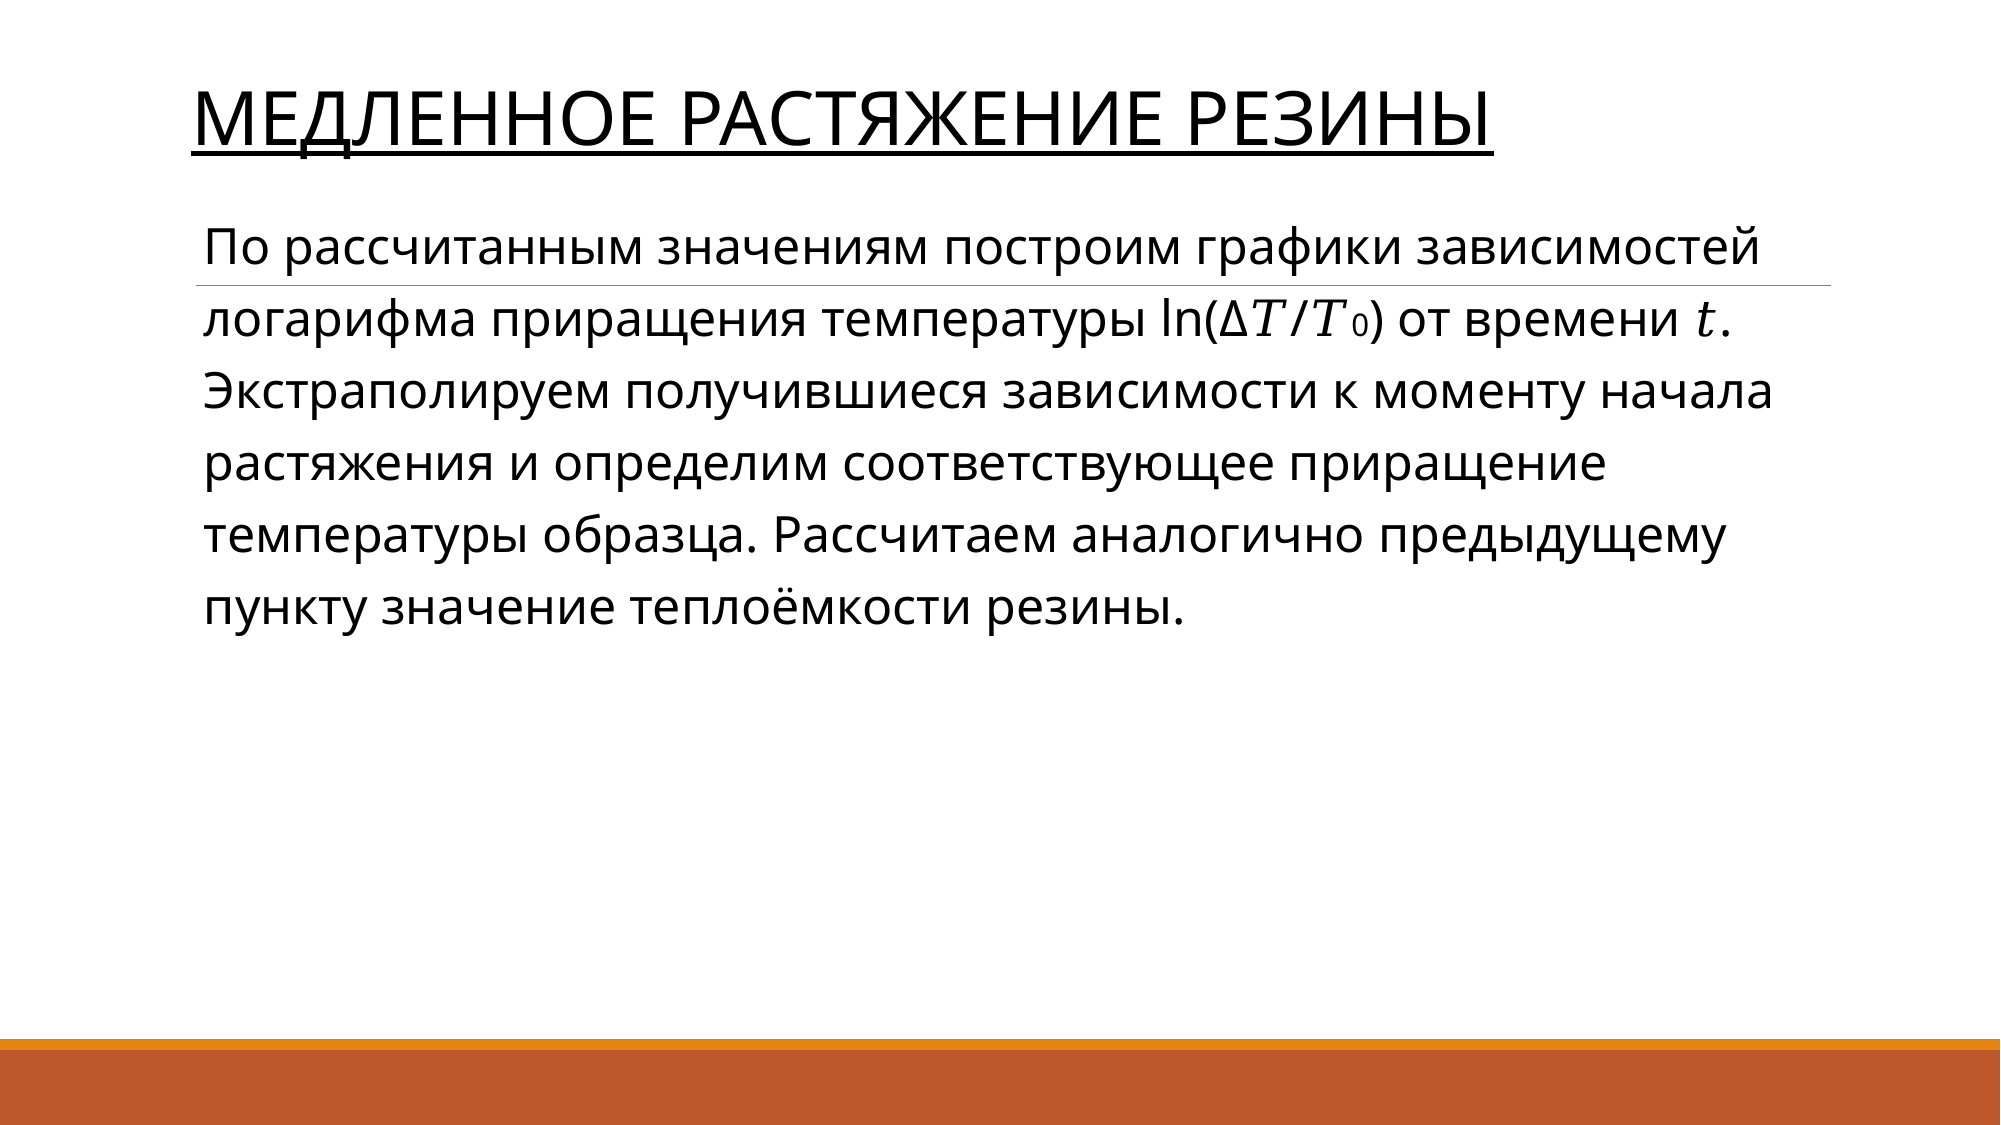

# Медленное растяжение резины
По рассчитанным значениям построим графики зависимостей логарифма приращения температуры ln(Δ𝑇/𝑇0) от времени 𝑡. Экстраполируем получившиеся зависимости к моменту начала растяжения и определим соответствующее приращение температуры образца. Рассчитаем аналогично предыдущему пункту значение теплоёмкости резины.